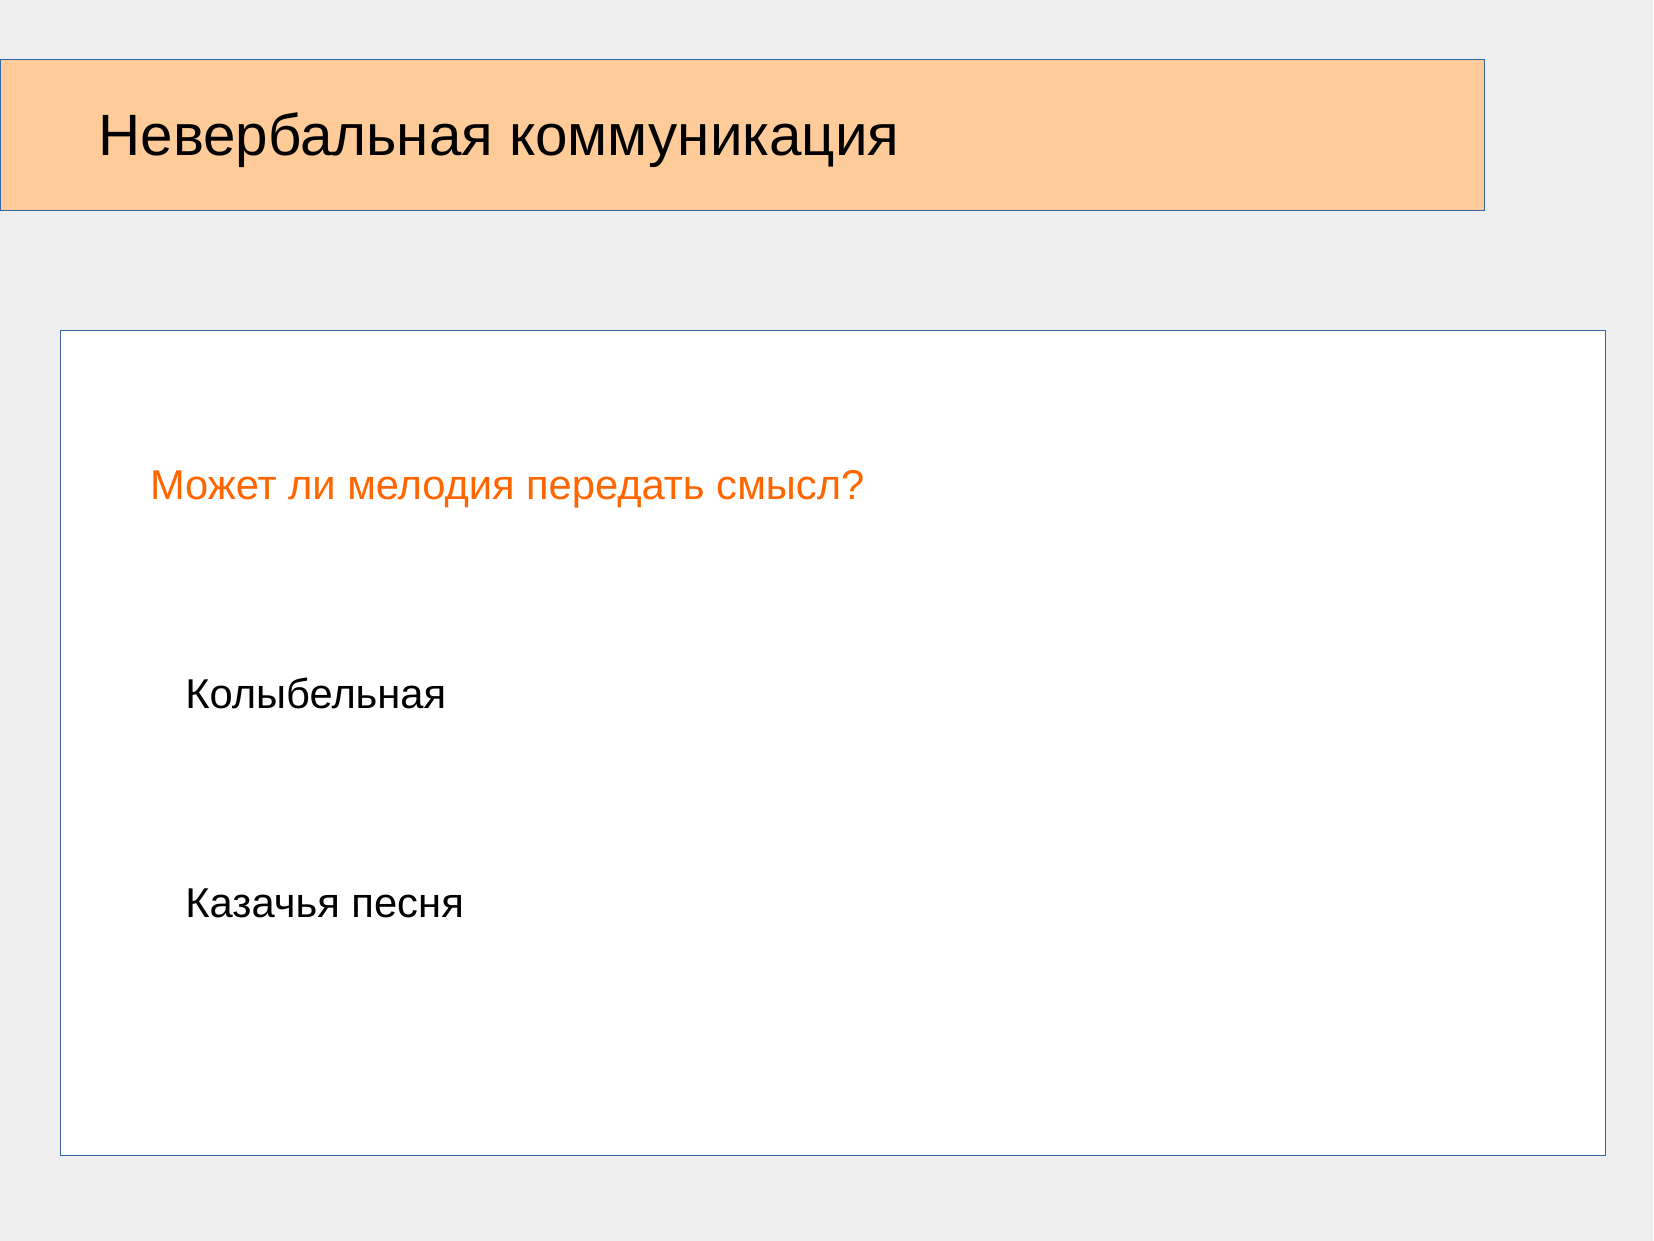

Невербальная коммуникация
# Может ли мелодия передать смысл?
Колыбельная
Казачья песня